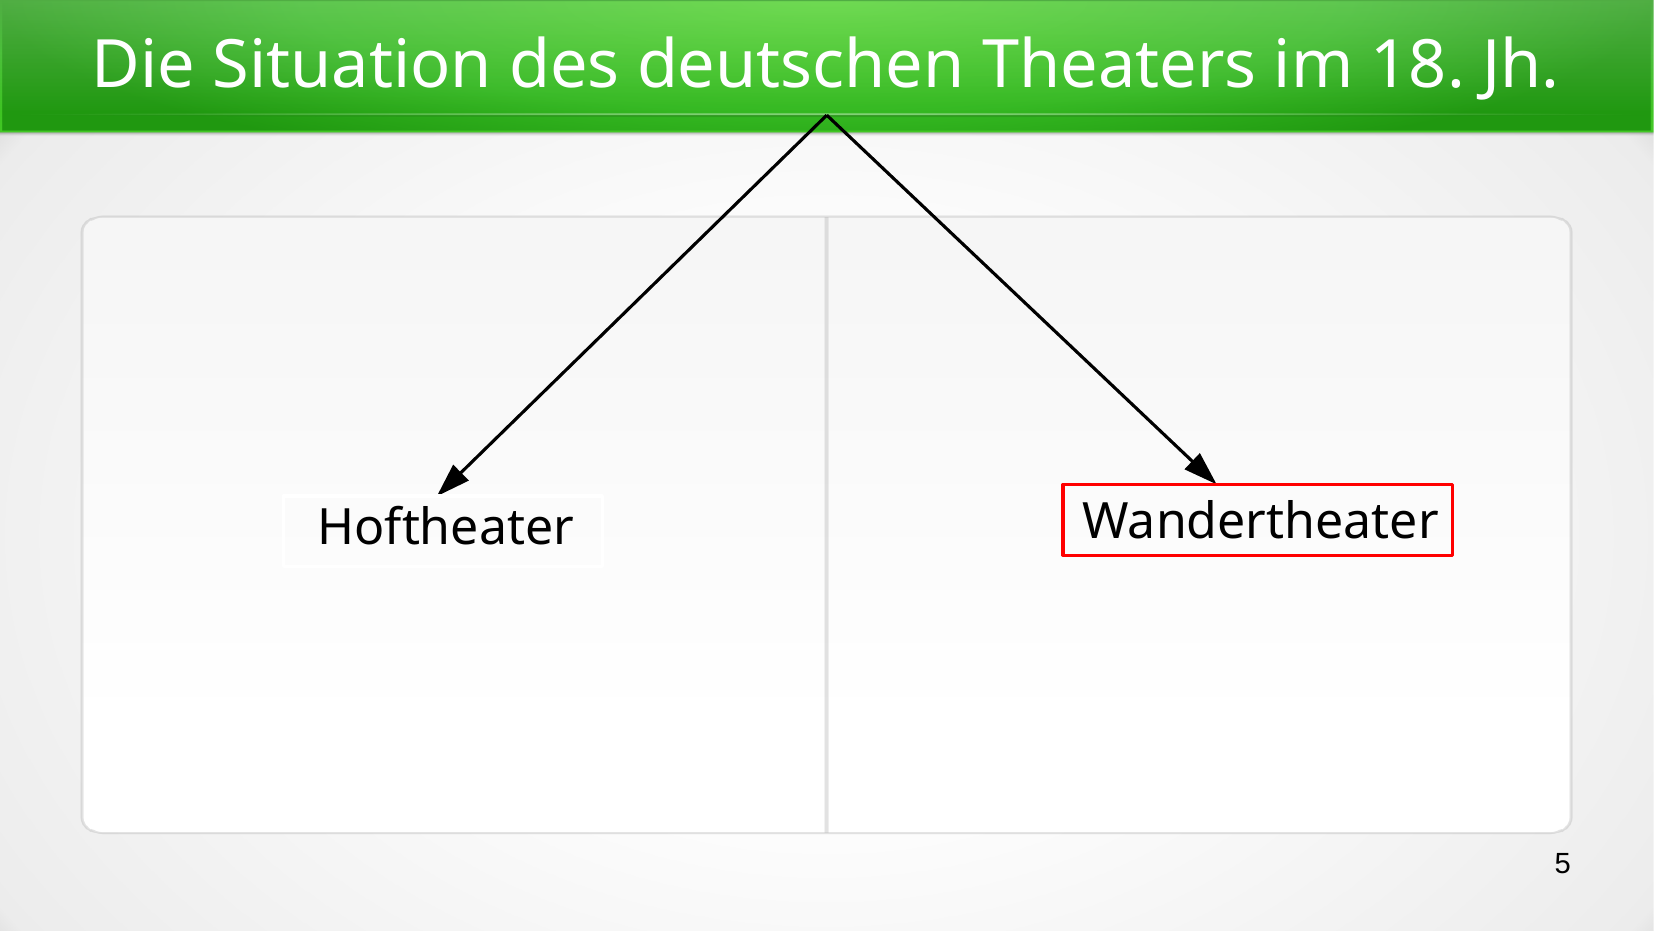

# Die Situation des deutschen Theaters im 18. Jh.
Wandertheater
Hoftheater
5